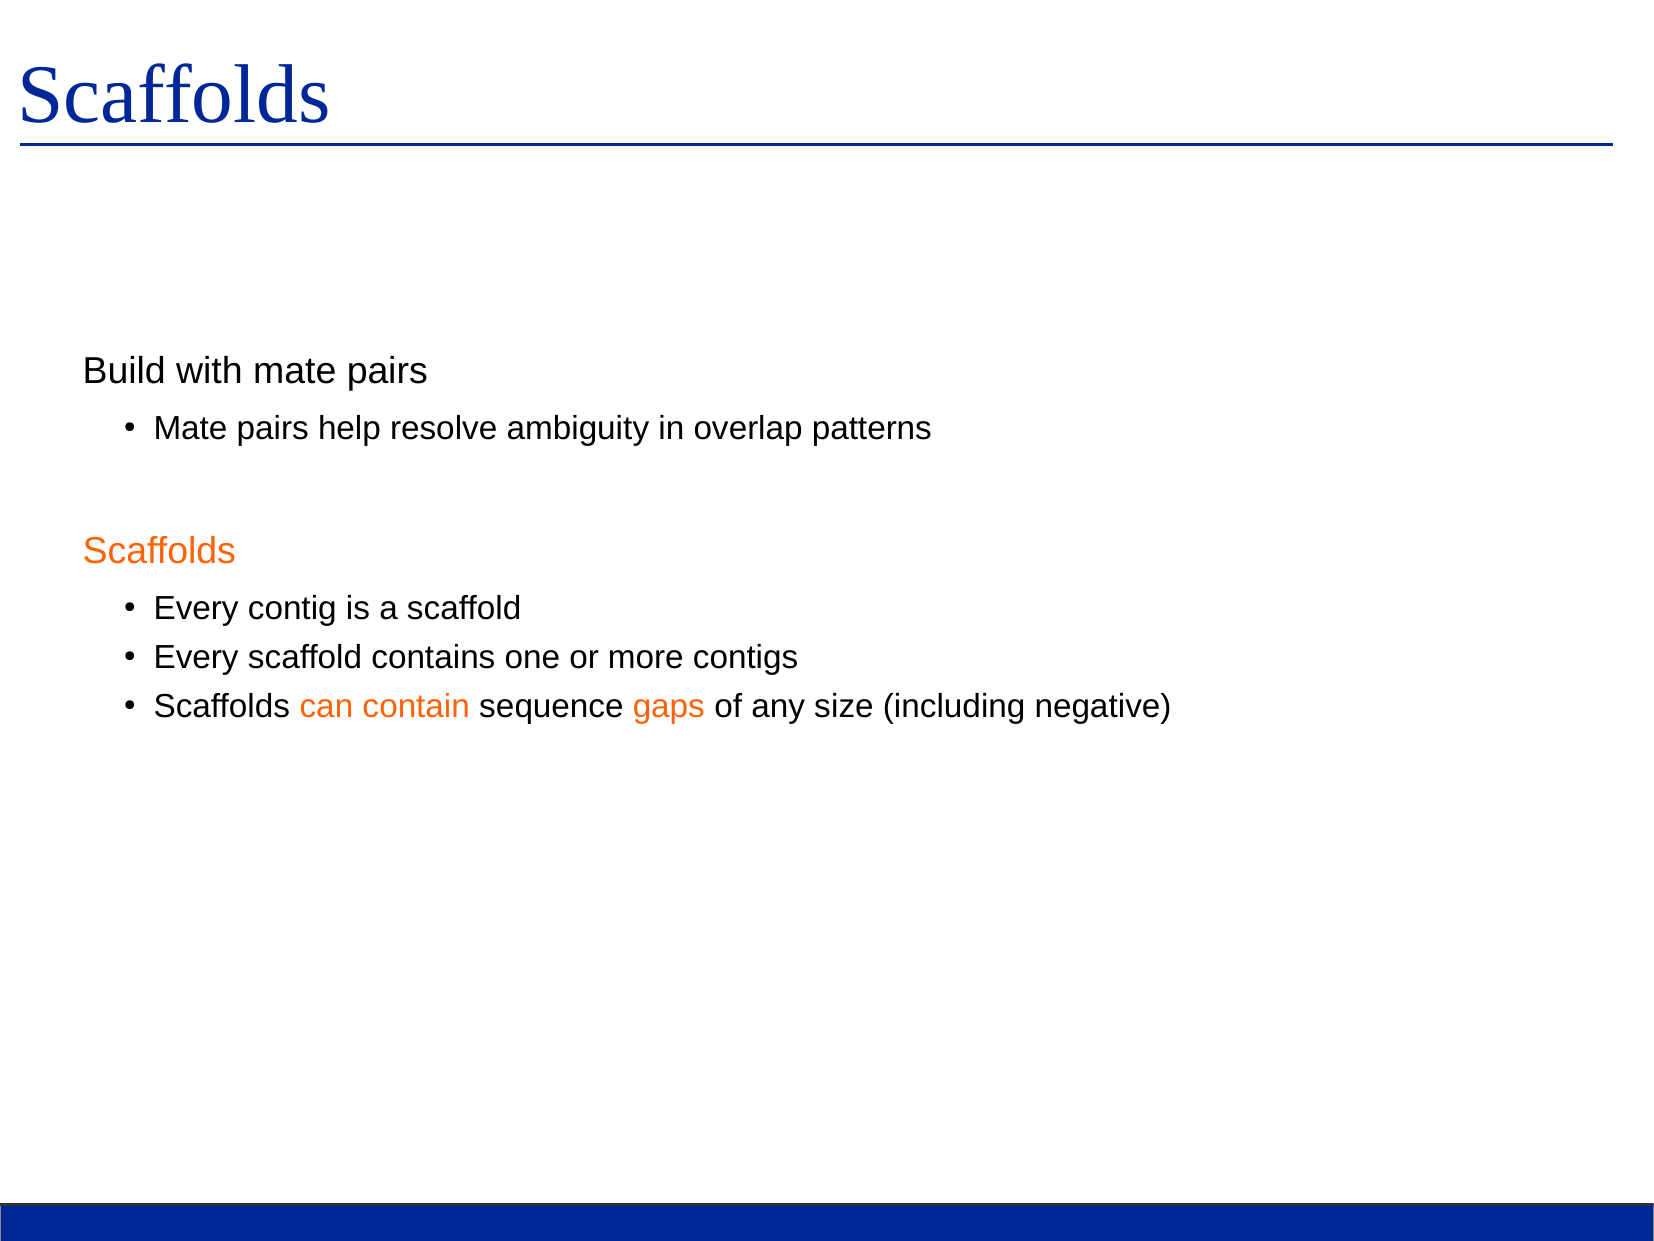

# Scaffolds
Build with mate pairs
Mate pairs help resolve ambiguity in overlap patterns
Scaffolds
Every contig is a scaffold
Every scaffold contains one or more contigs
Scaffolds can contain sequence gaps of any size (including negative)